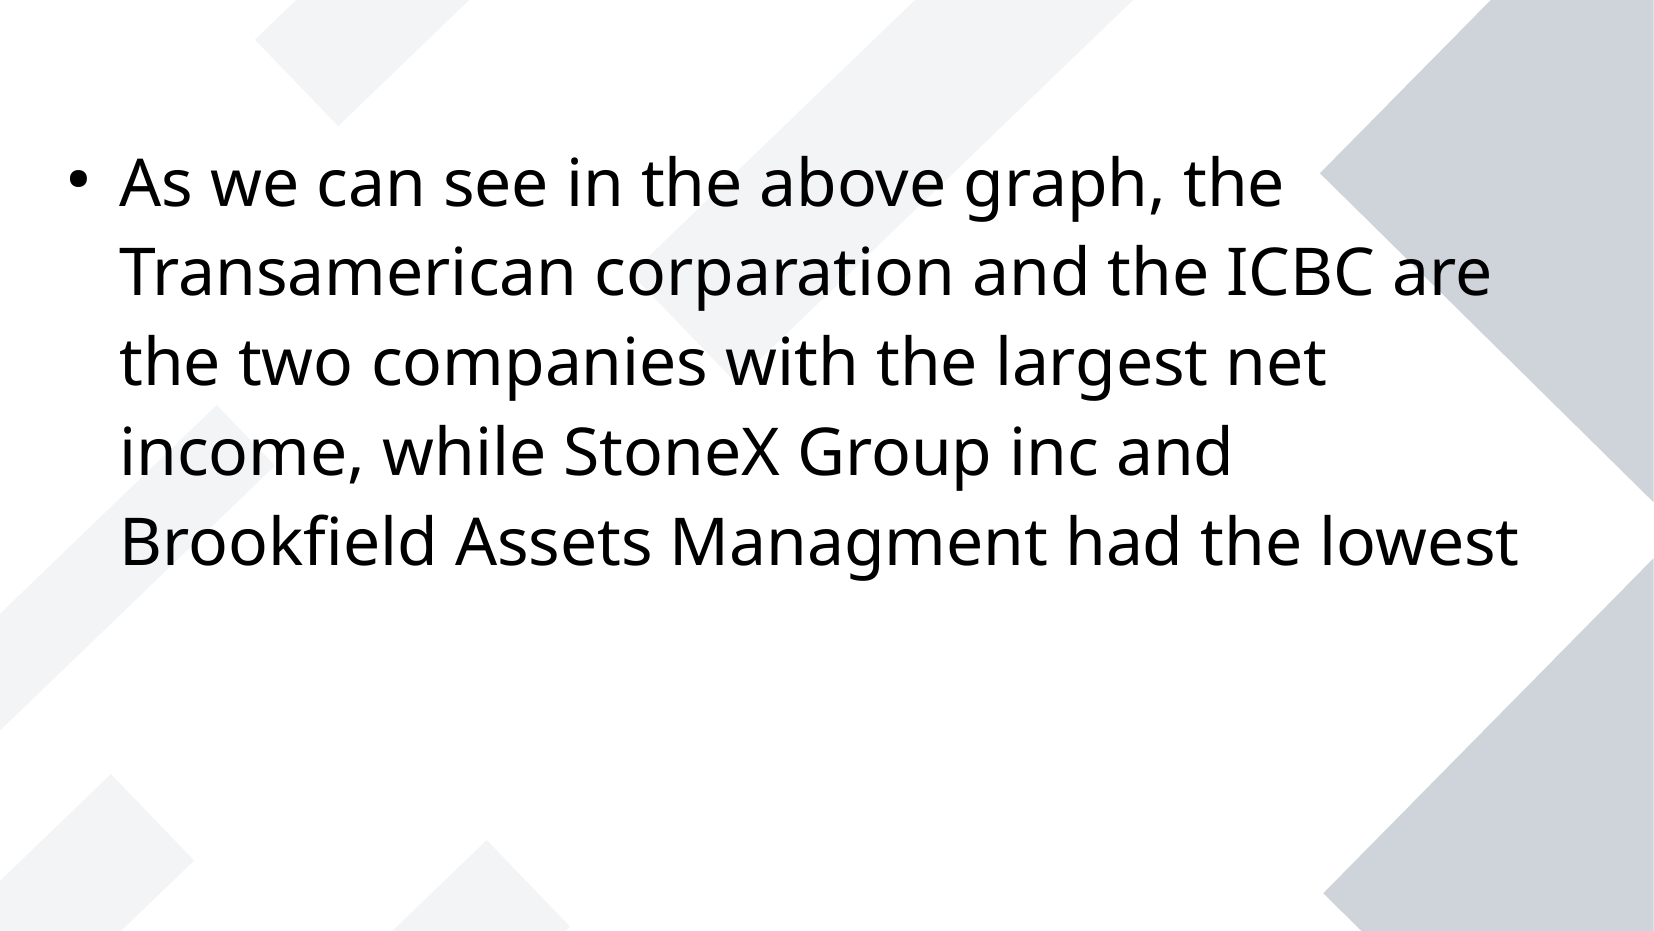

# As we can see in the above graph, the Transamerican corparation and the ICBC are the two companies with the largest net income, while StoneX Group inc and Brookfield Assets Managment had the lowest